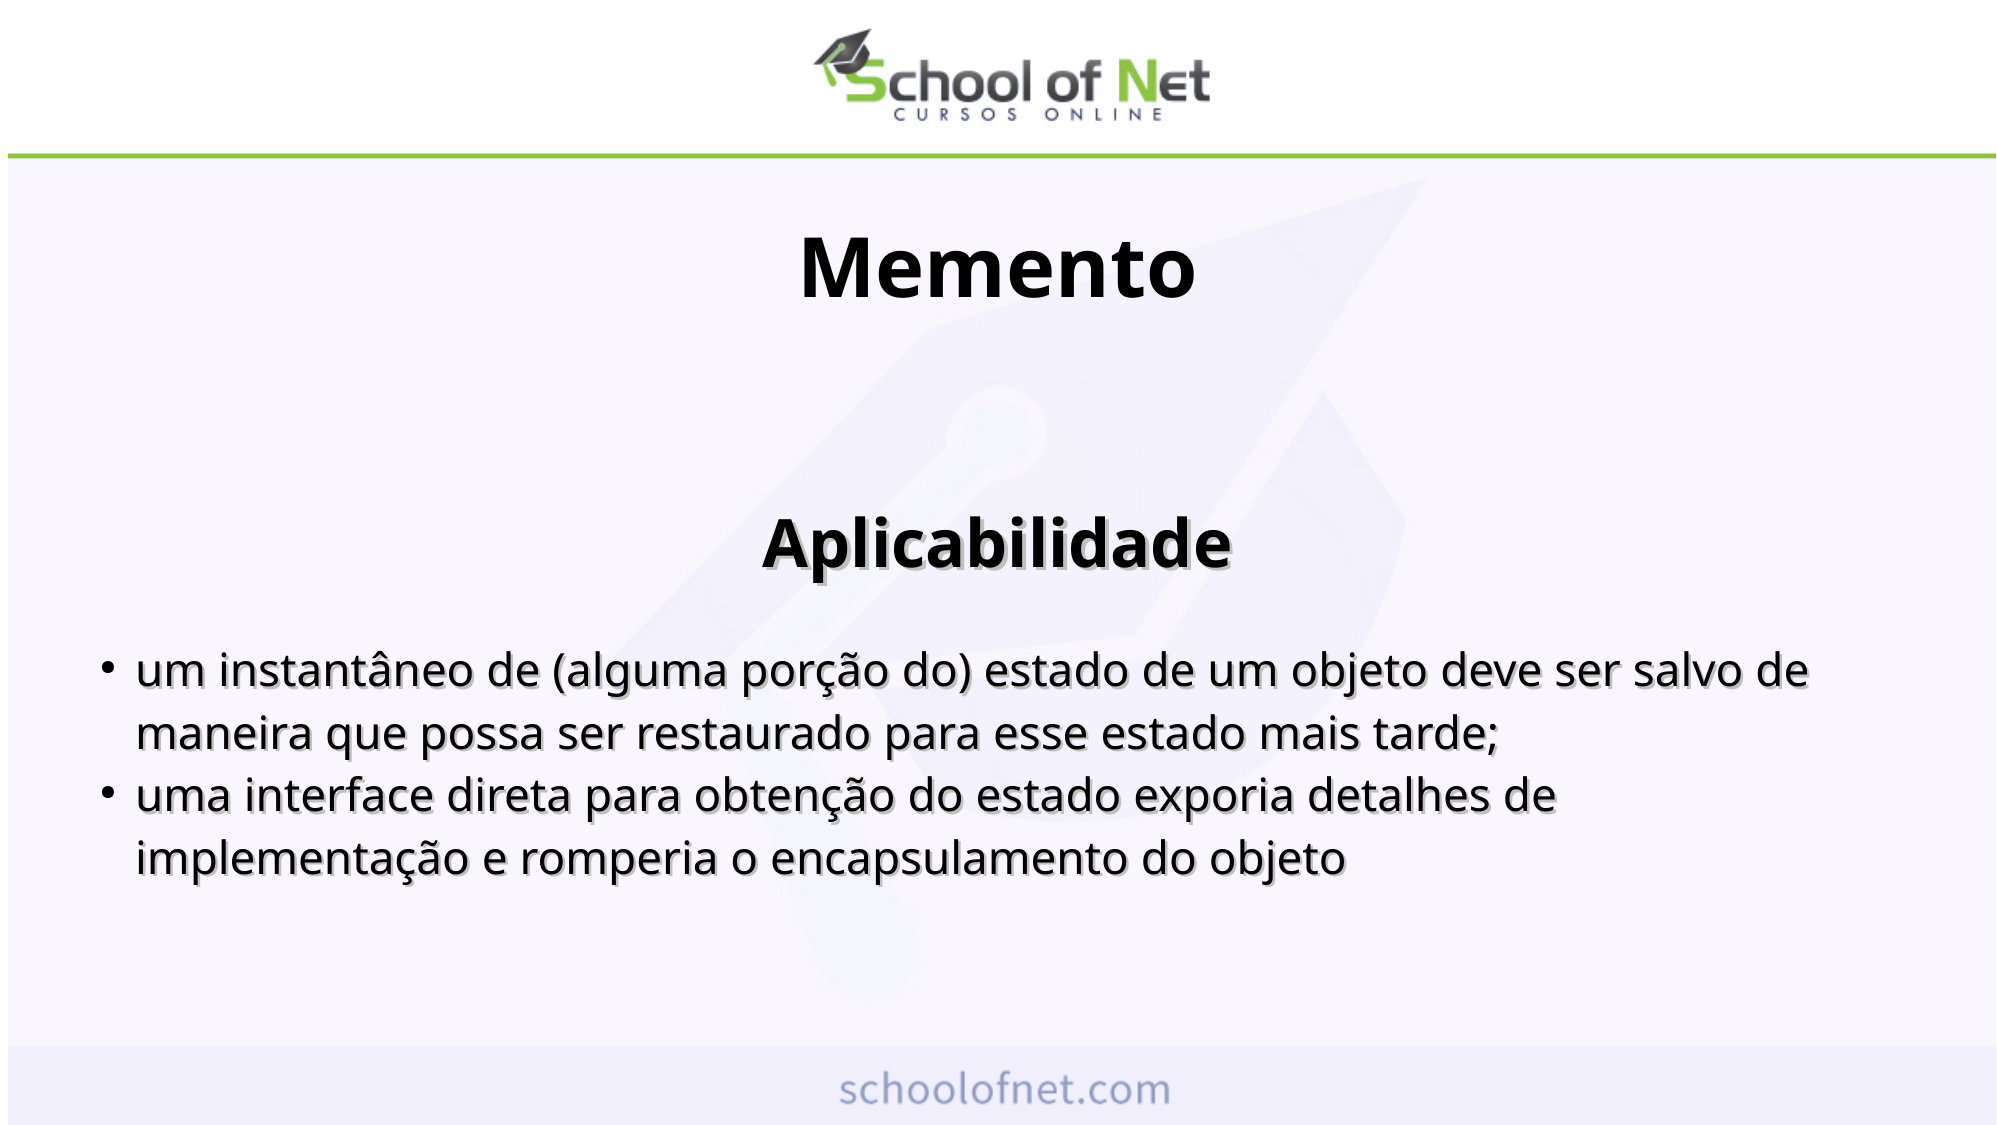

# Memento
Aplicabilidade
um instantâneo de (alguma porção do) estado de um objeto deve ser salvo de maneira que possa ser restaurado para esse estado mais tarde;
uma interface direta para obtenção do estado exporia detalhes de implementação e romperia o encapsulamento do objeto